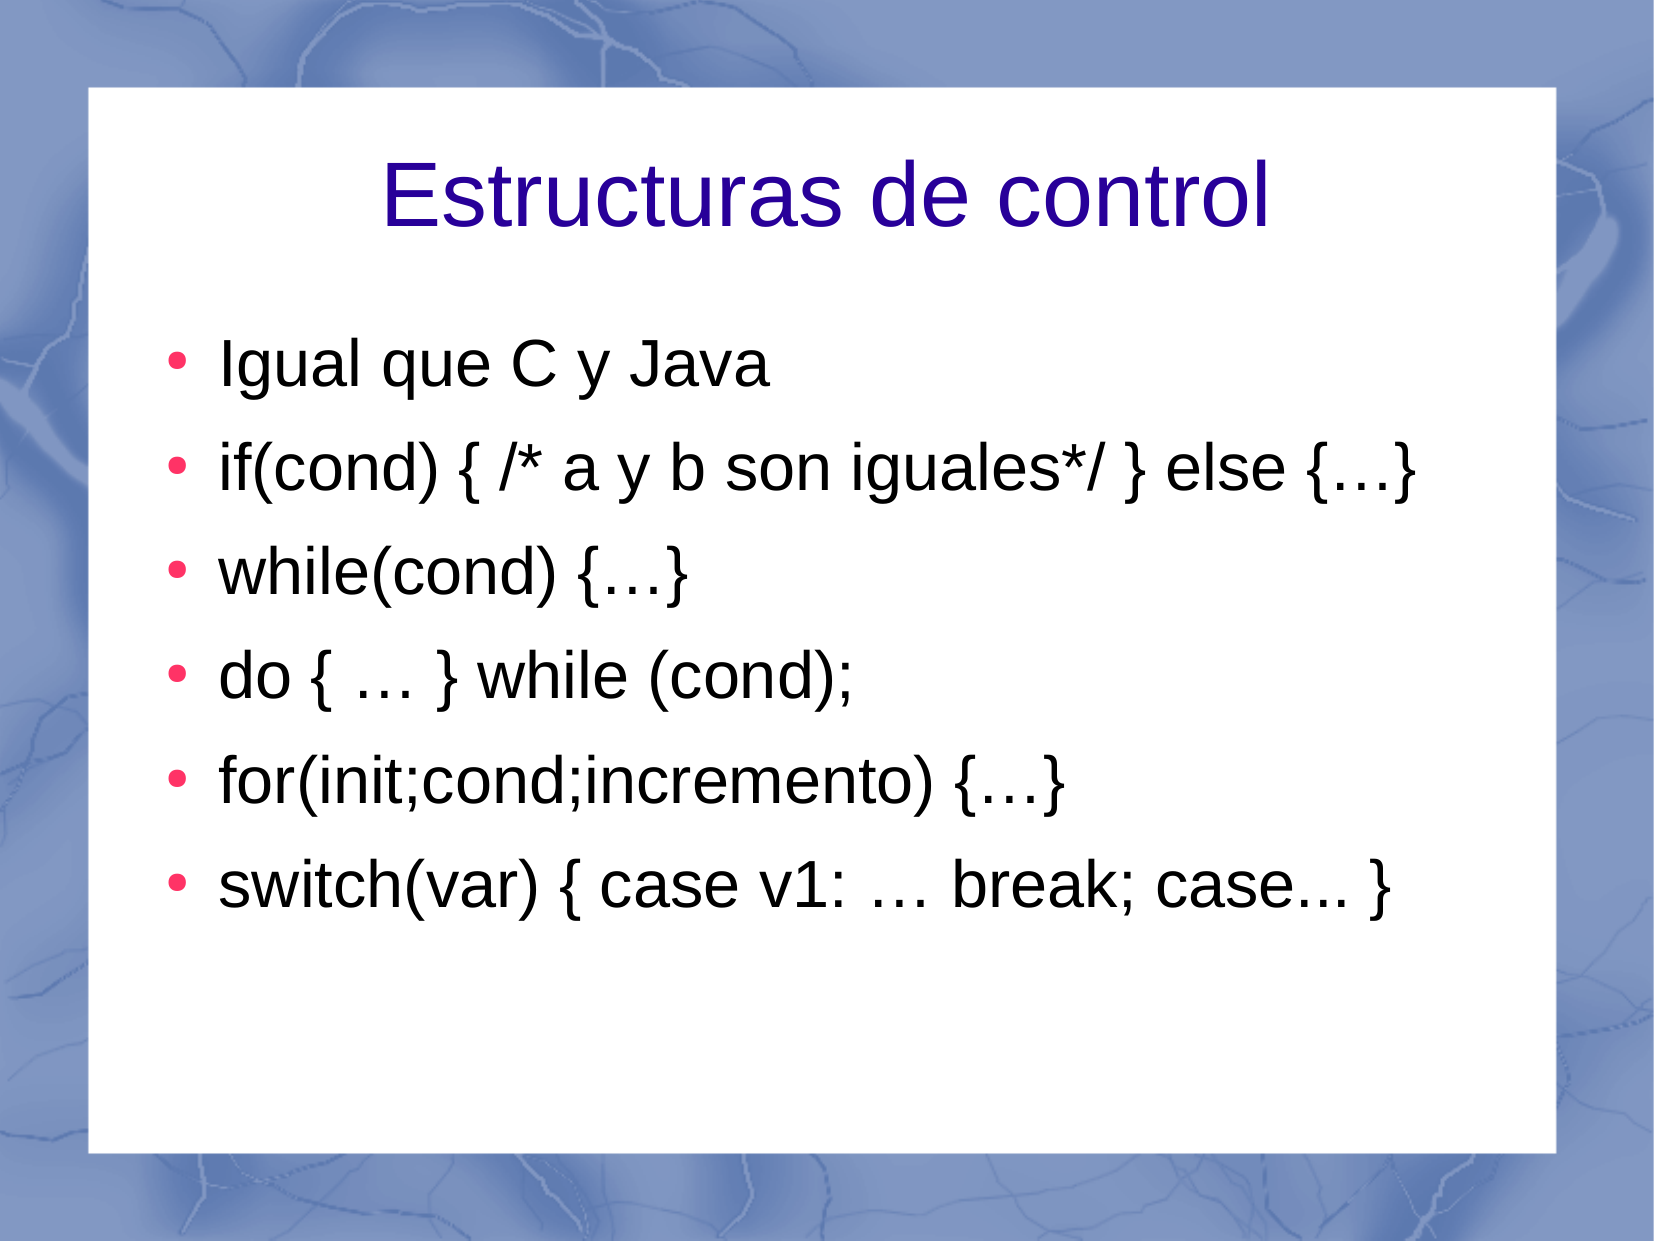

# Estructuras de control
Igual que C y Java
if(cond) { /* a y b son iguales*/ } else {…}
while(cond) {…}
do { … } while (cond);
for(init;cond;incremento) {…}
switch(var) { case v1: … break; case... }